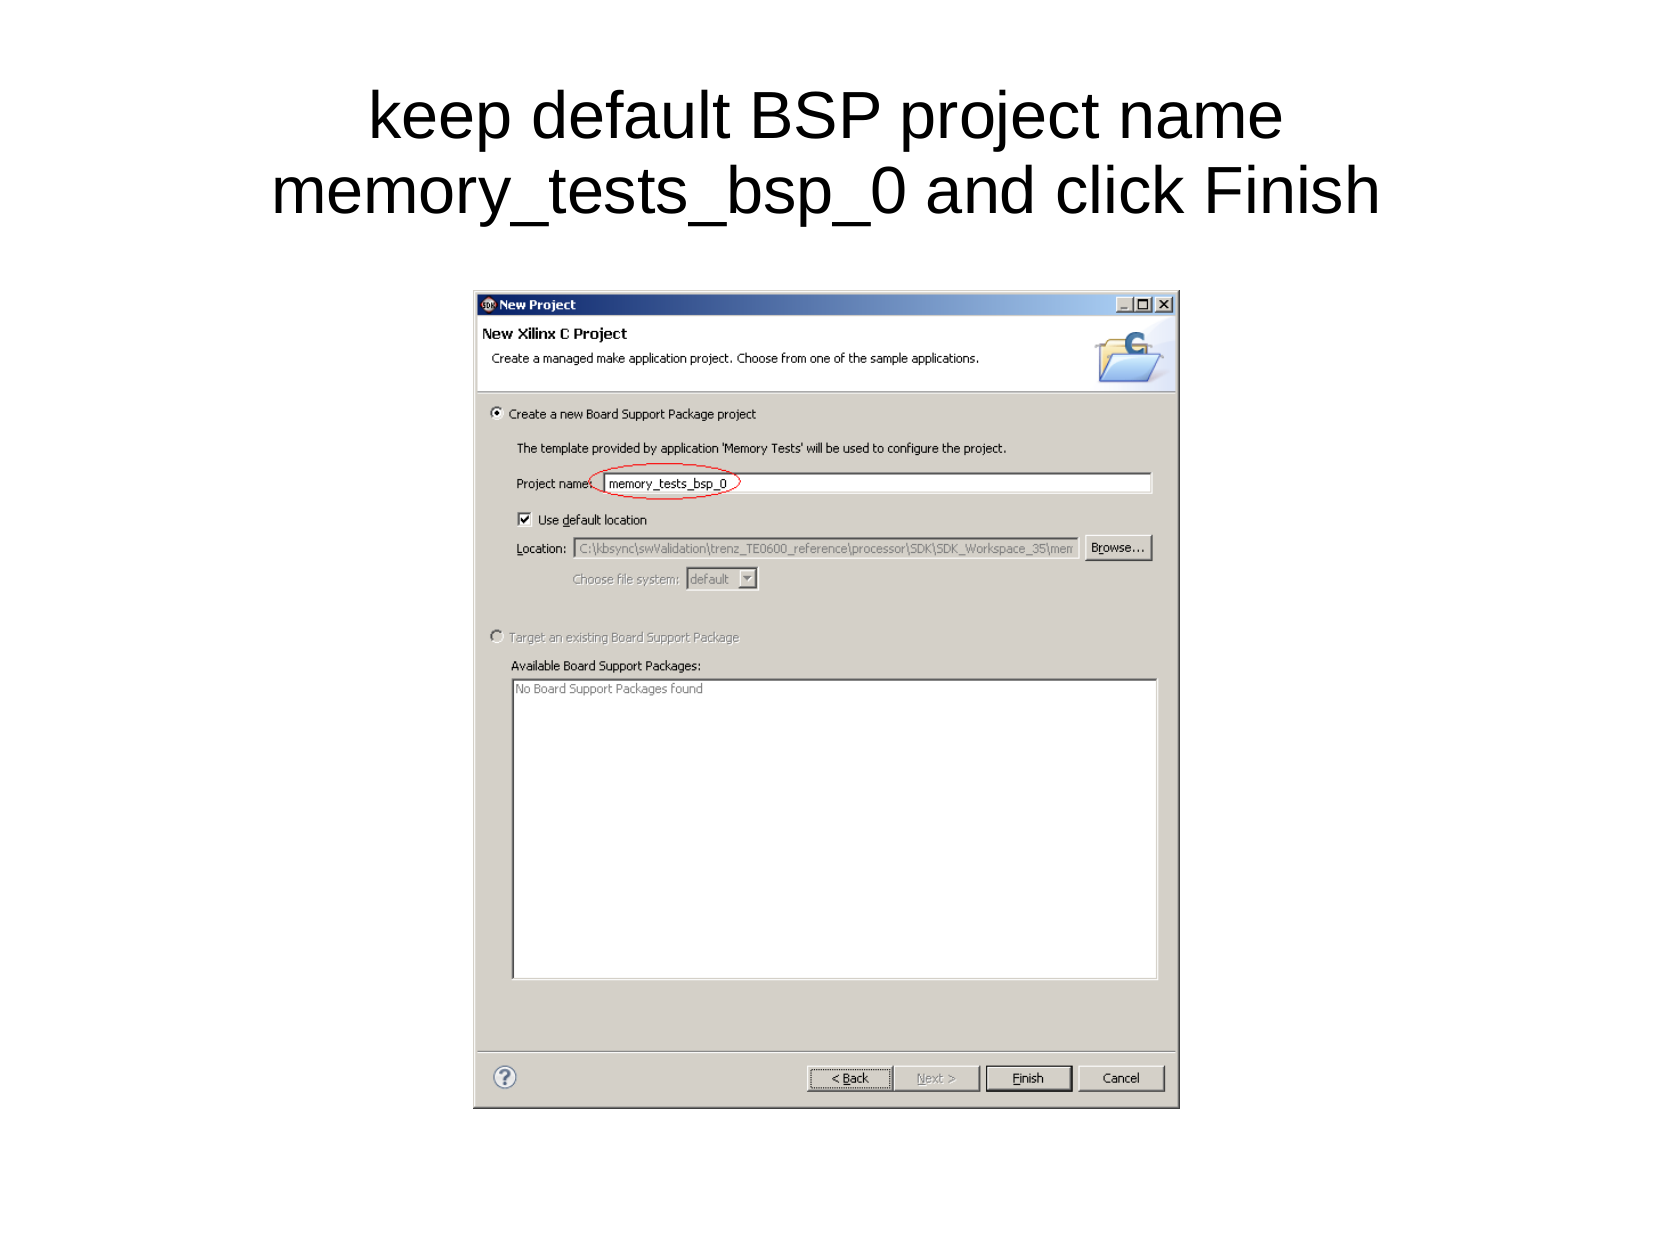

# keep default BSP project name memory_tests_bsp_0 and click Finish